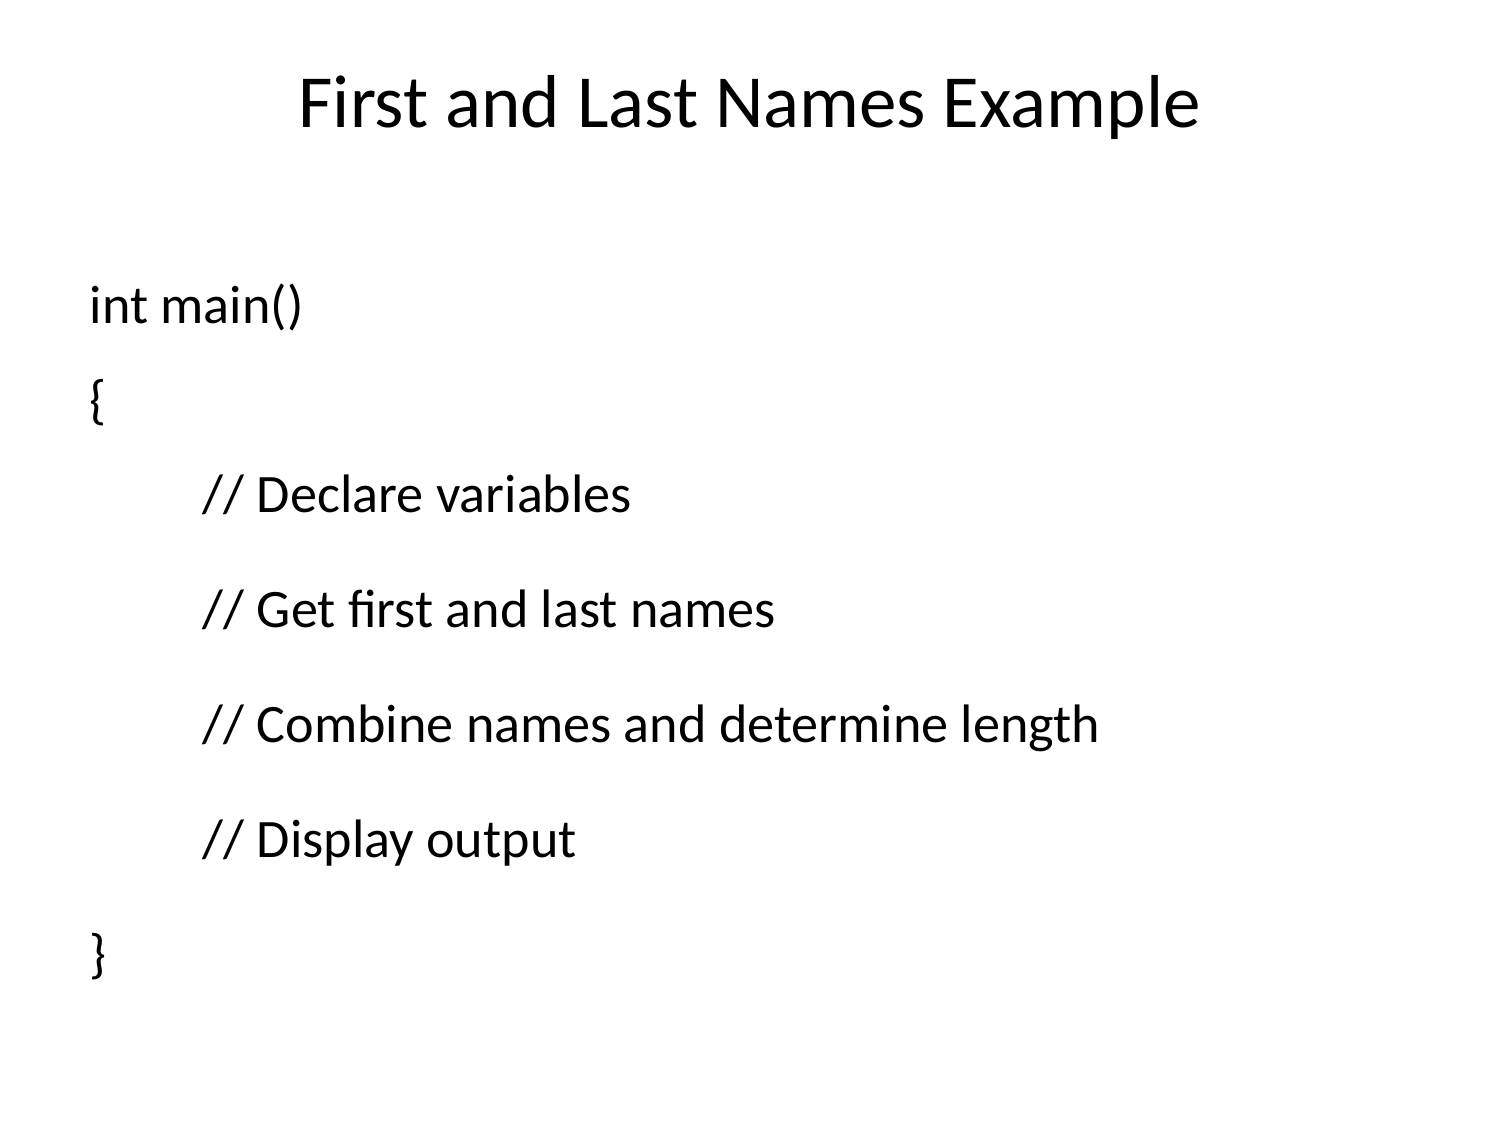

# First and Last Names Example
int main()
{
 		// Declare variables
		// Get first and last names
		// Combine names and determine length
		// Display output
}